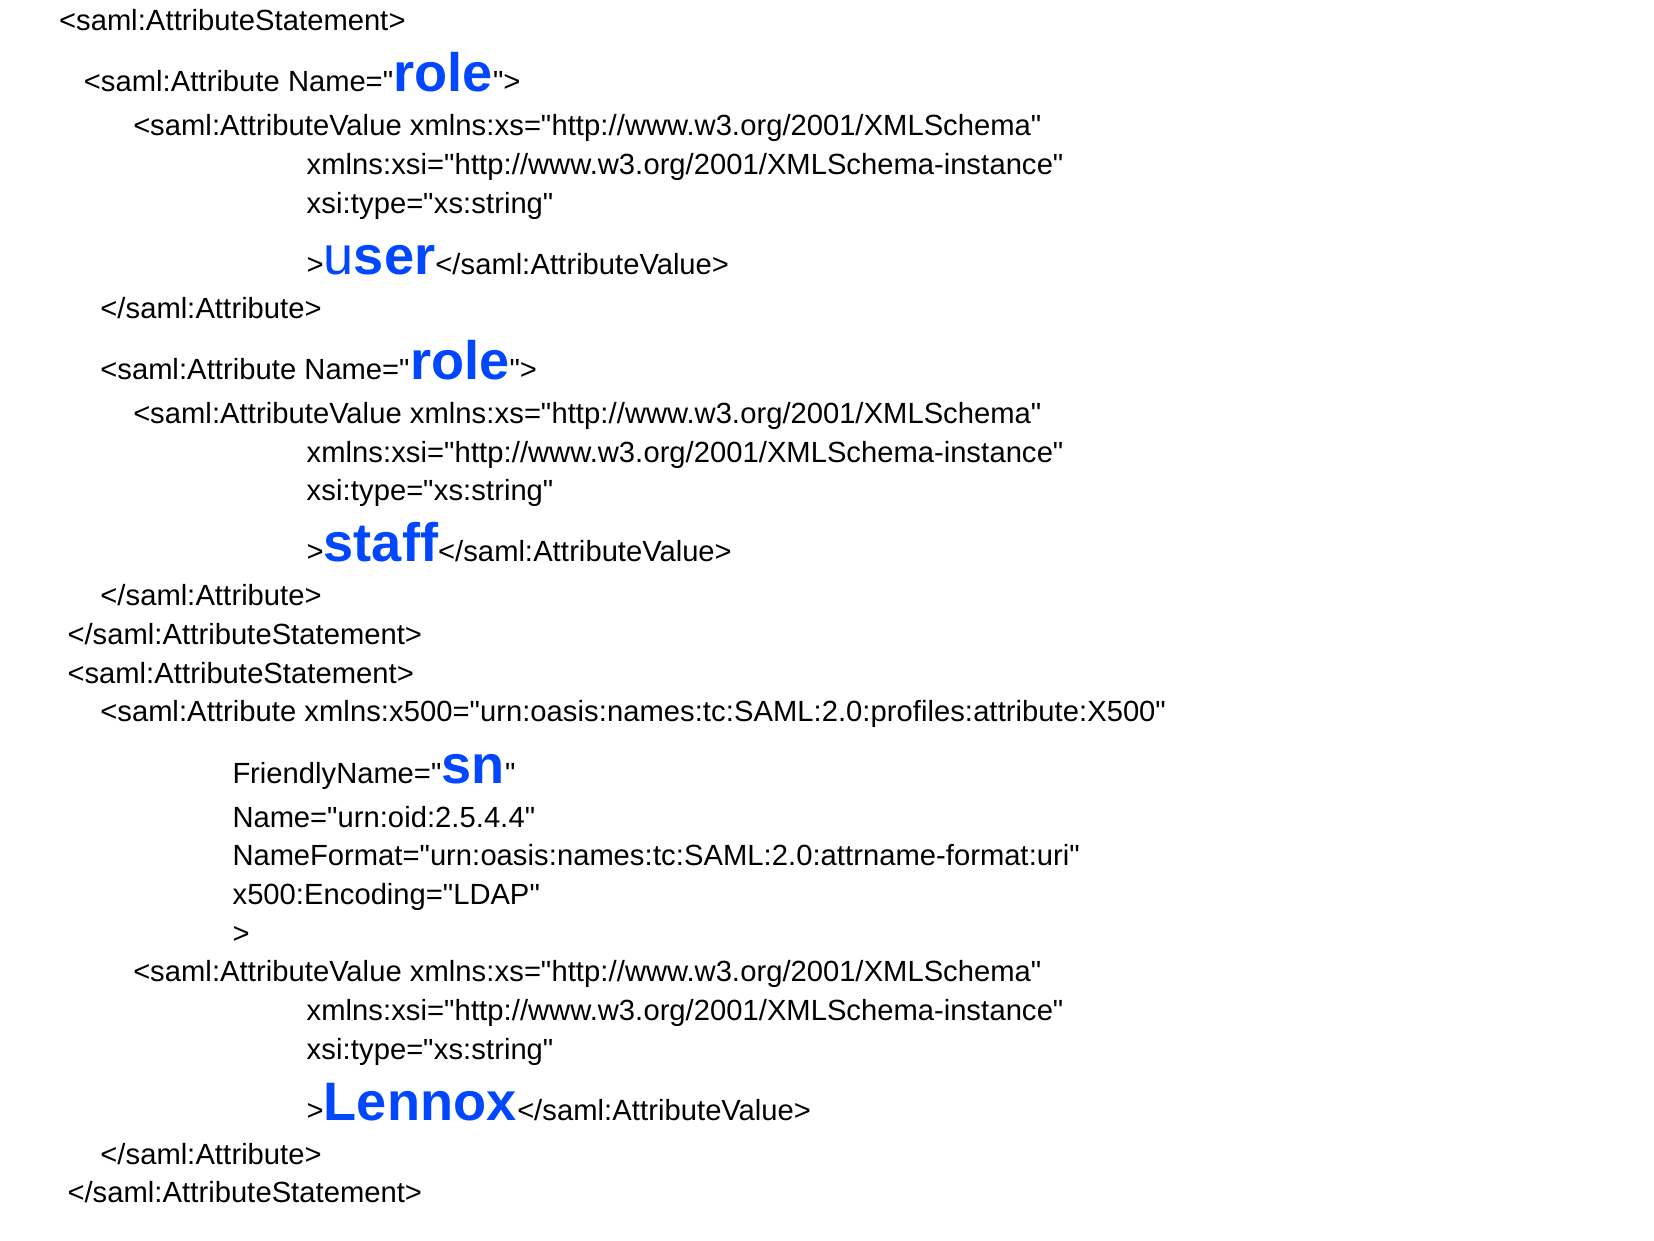

# <saml:AttributeStatement>
 <saml:Attribute Name="role">
 <saml:AttributeValue xmlns:xs="http://www.w3.org/2001/XMLSchema"
 xmlns:xsi="http://www.w3.org/2001/XMLSchema-instance"
 xsi:type="xs:string"
 >user</saml:AttributeValue>
 </saml:Attribute>
 <saml:Attribute Name="role">
 <saml:AttributeValue xmlns:xs="http://www.w3.org/2001/XMLSchema"
 xmlns:xsi="http://www.w3.org/2001/XMLSchema-instance"
 xsi:type="xs:string"
 >staff</saml:AttributeValue>
 </saml:Attribute>
 </saml:AttributeStatement>
 <saml:AttributeStatement>
 <saml:Attribute xmlns:x500="urn:oasis:names:tc:SAML:2.0:profiles:attribute:X500"
 FriendlyName="sn"
 Name="urn:oid:2.5.4.4"
 NameFormat="urn:oasis:names:tc:SAML:2.0:attrname-format:uri"
 x500:Encoding="LDAP"
 >
 <saml:AttributeValue xmlns:xs="http://www.w3.org/2001/XMLSchema"
 xmlns:xsi="http://www.w3.org/2001/XMLSchema-instance"
 xsi:type="xs:string"
 >Lennox</saml:AttributeValue>
 </saml:Attribute>
 </saml:AttributeStatement>